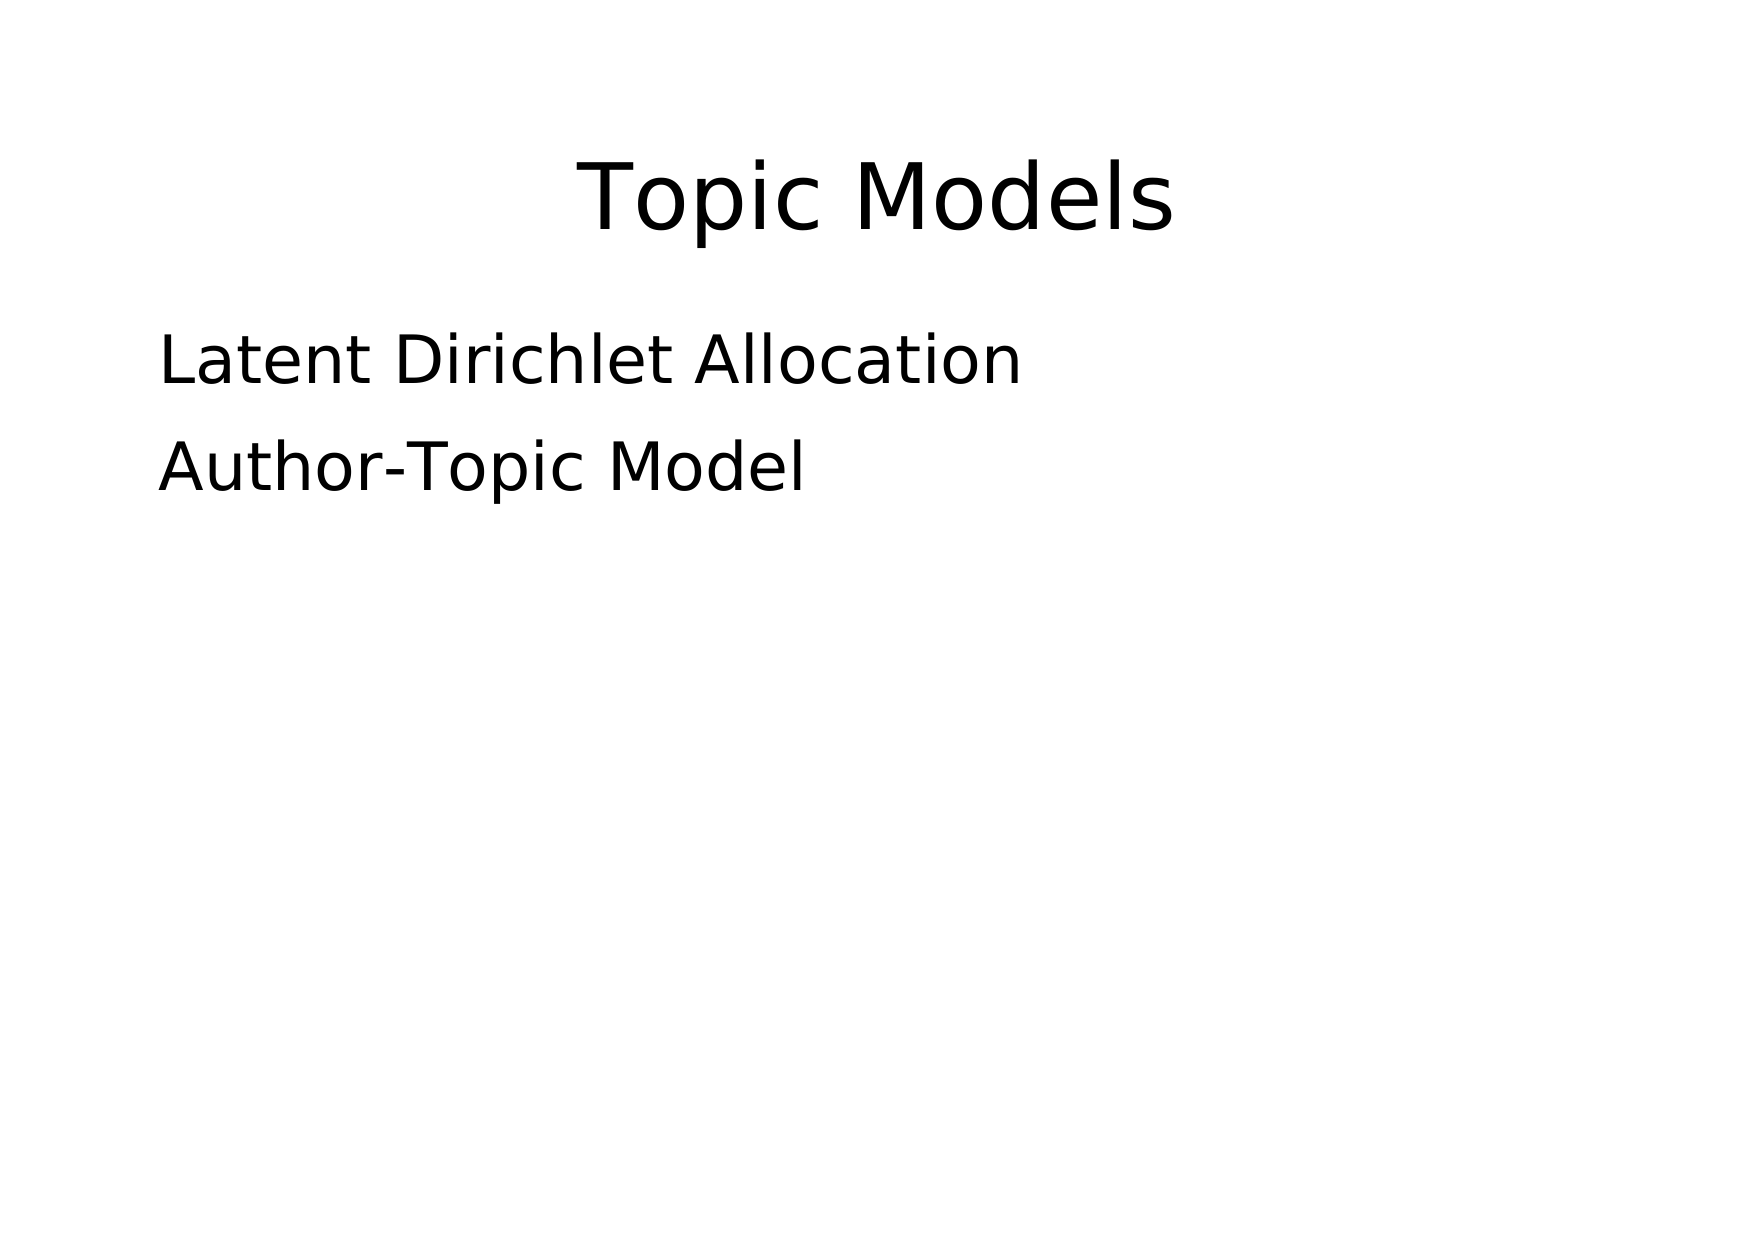

# Topic Models
Latent Dirichlet Allocation
Author-Topic Model